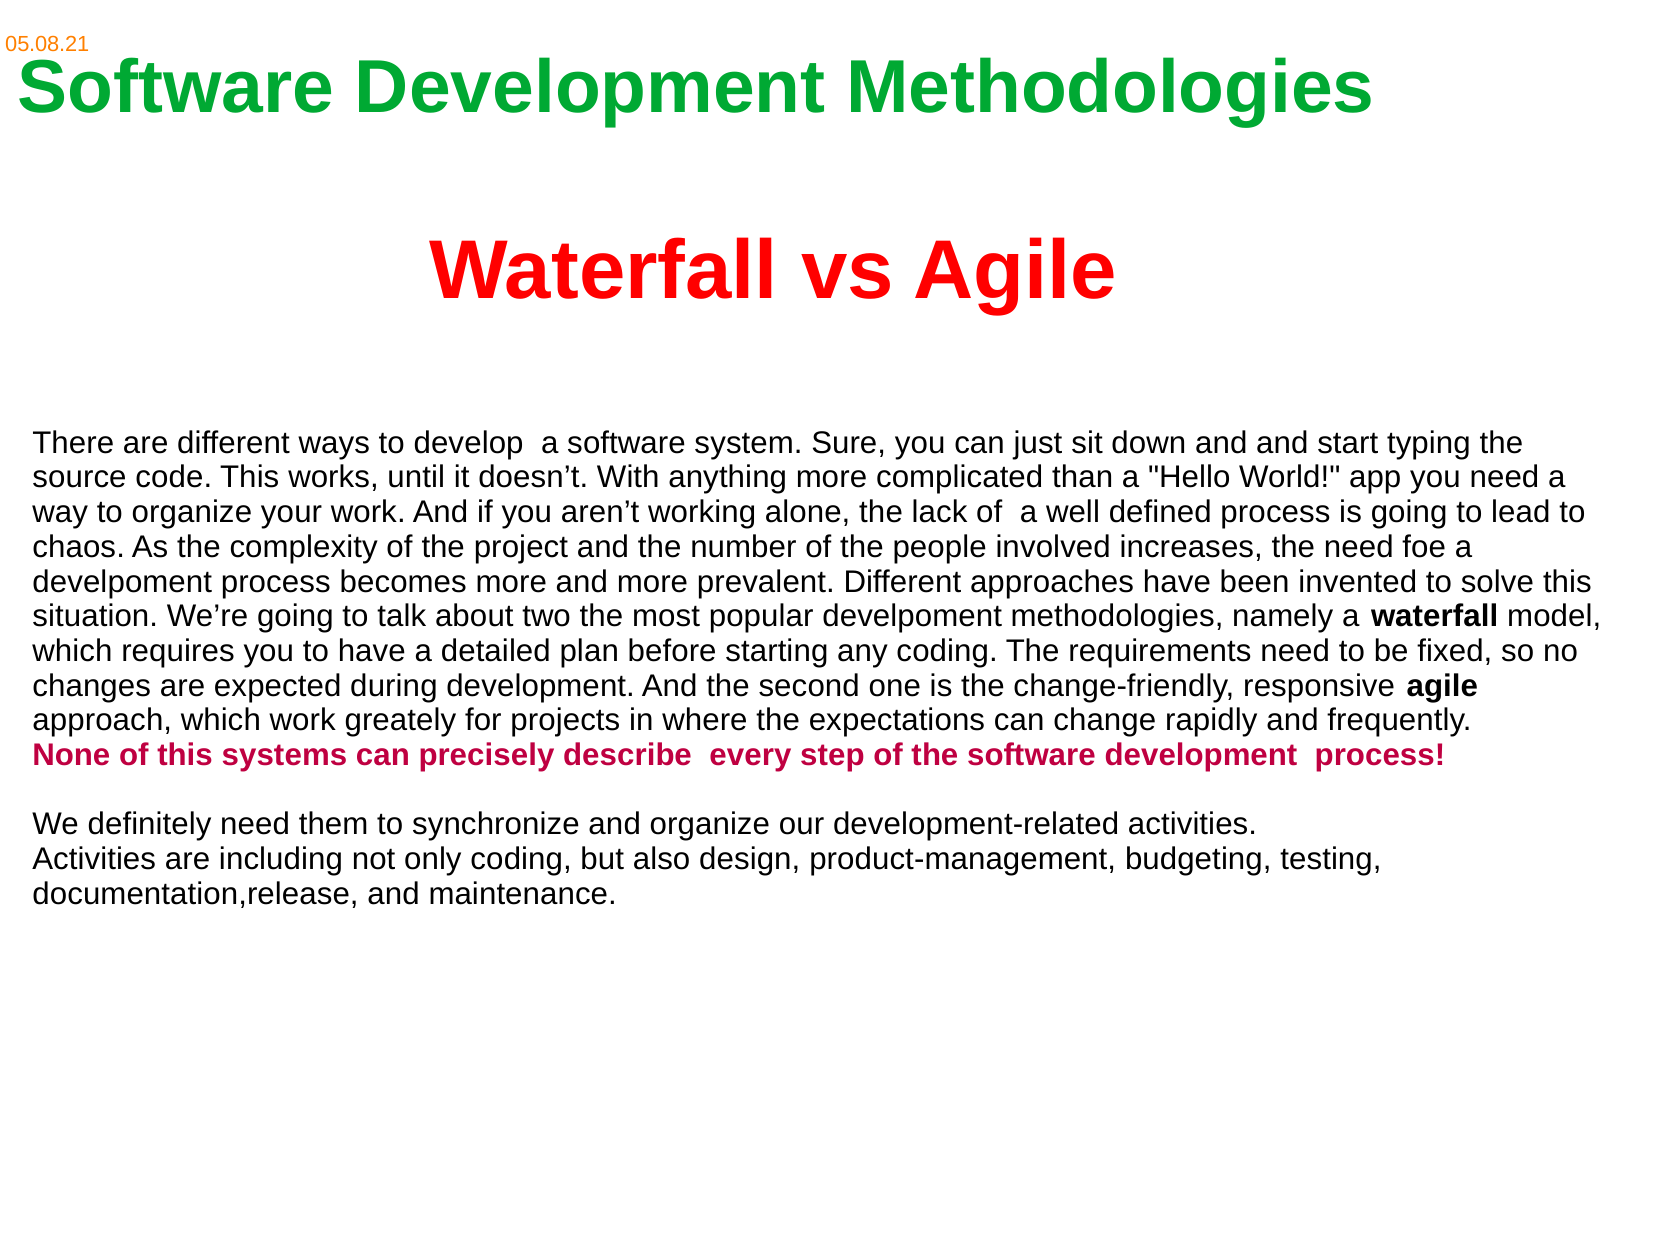

Software Development Methodologies
# 05.08.21
Waterfall vs Agile
There are different ways to develop a software system. Sure, you can just sit down and and start typing the source code. This works, until it doesn’t. With anything more complicated than a "Hello World!" app you need a way to organize your work. And if you aren’t working alone, the lack of a well defined process is going to lead to chaos. As the complexity of the project and the number of the people involved increases, the need foe a develpoment process becomes more and more prevalent. Different approaches have been invented to solve this situation. We’re going to talk about two the most popular develpoment methodologies, namely a waterfall model, which requires you to have a detailed plan before starting any coding. The requirements need to be fixed, so no changes are expected during development. And the second one is the change-friendly, responsive agile approach, which work greately for projects in where the expectations can change rapidly and frequently.
None of this systems can precisely describe every step of the software development process!
We definitely need them to synchronize and organize our development-related activities.
Activities are including not only coding, but also design, product-management, budgeting, testing, documentation,release, and maintenance.